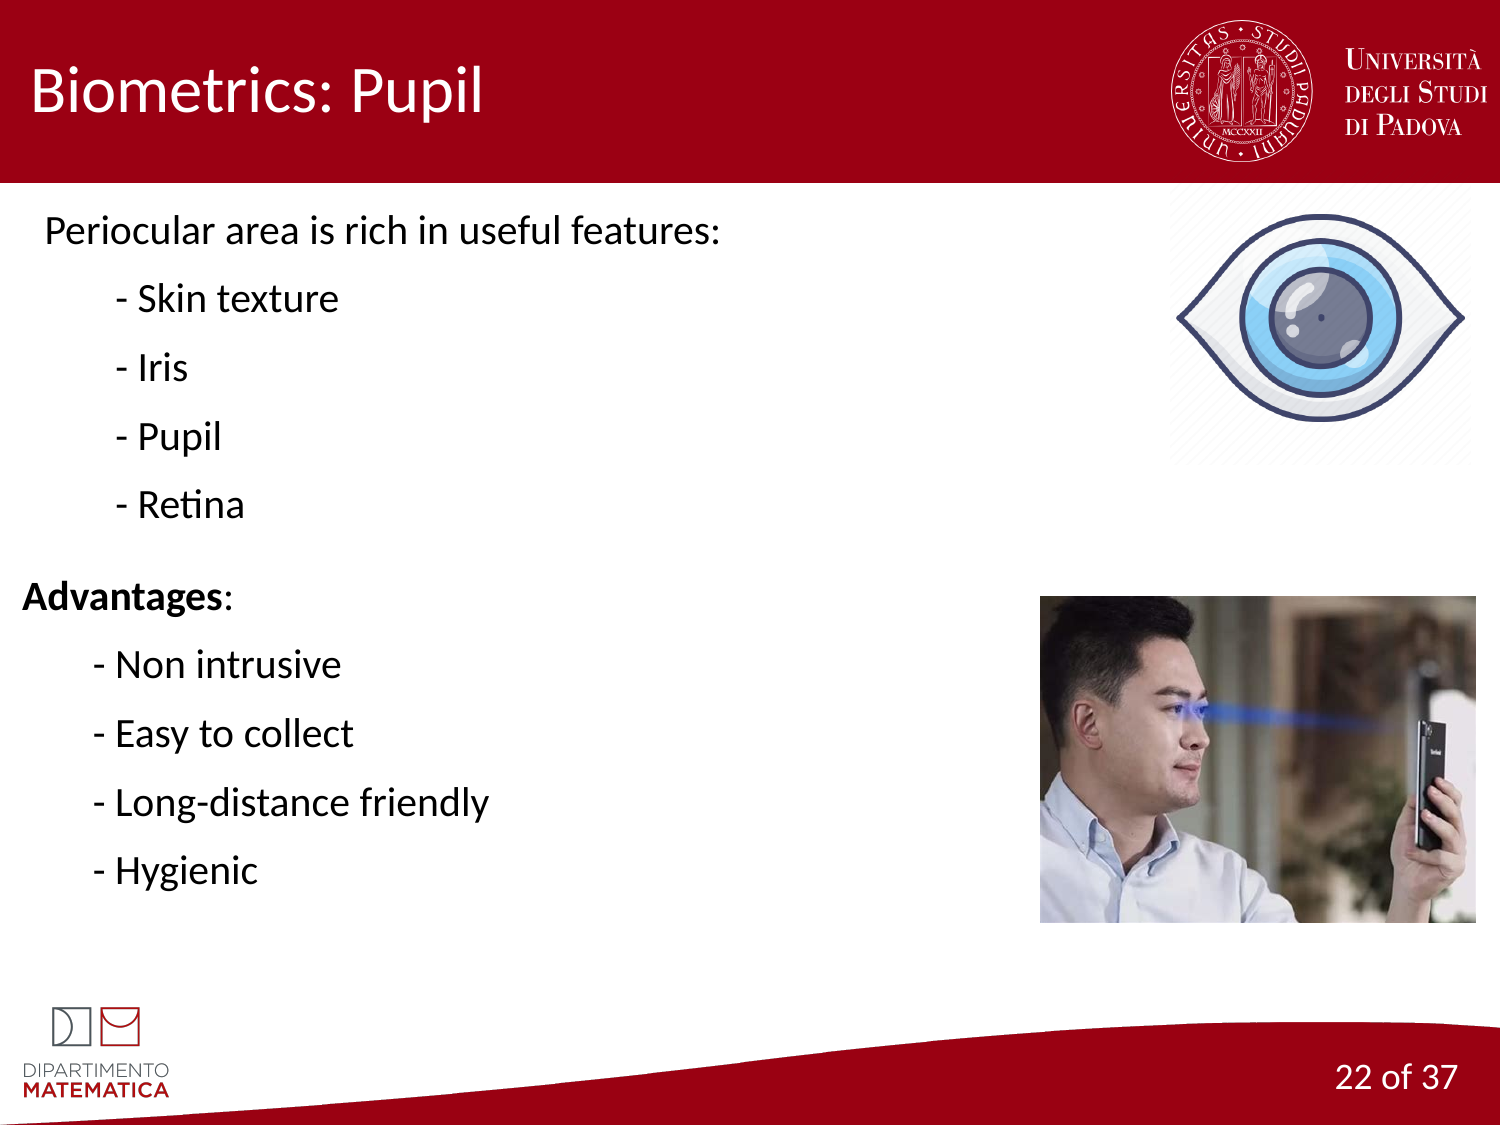

# Biometrics: Pupil
Periocular area is rich in useful features:
- Skin texture
- Iris
- Pupil
- Retina
Advantages:
- Non intrusive
- Easy to collect
- Long-distance friendly
- Hygienic
22 of 37